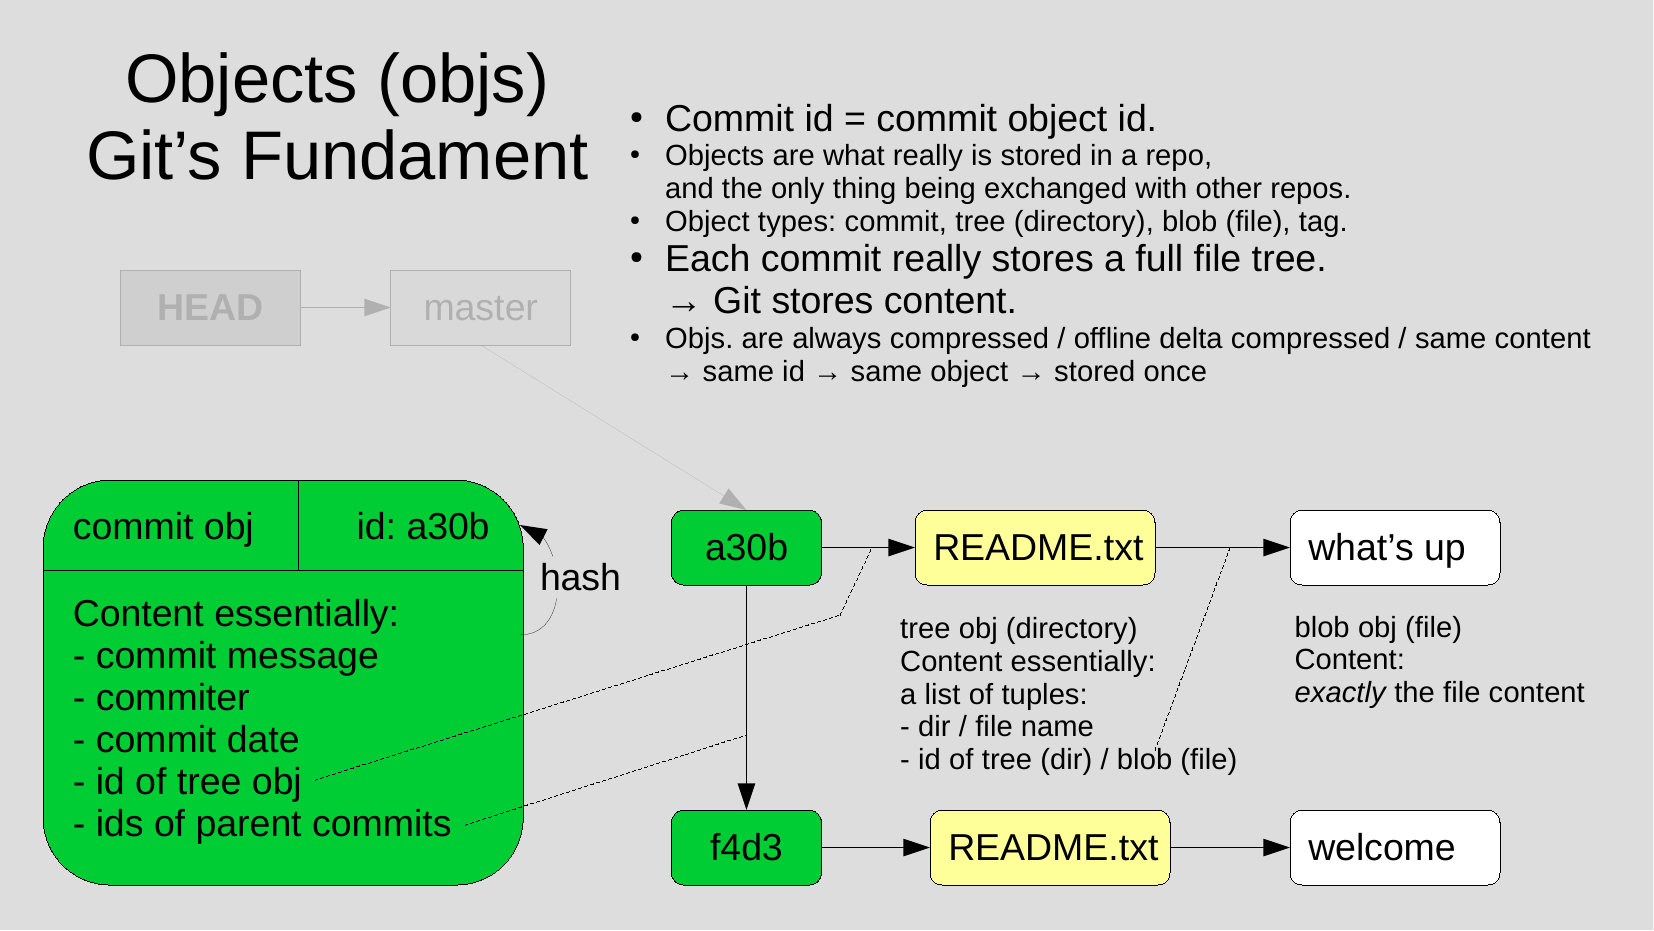

# Objects (objs) Git’s Fundament
Commit id = commit object id.
Objects are what really is stored in a repo,
and the only thing being exchanged with other repos.
Object types: commit, tree (directory), blob (file), tag.
Each commit really stores a full file tree.
→ Git stores content.
Objs. are always compressed / offline delta compressed / same content → same id → same object → stored once
HEAD
master
commit obj
id: a30b
a30b
README.txt
what’s up
hash
Content essentially:
- commit message
- commiter
- commit date
- id of tree obj
- ids of parent commits
blob obj (file)
Content:
exactly the file content
tree obj (directory)
Content essentially:
a list of tuples:
- dir / file name
- id of tree (dir) / blob (file)
f4d3
README.txt
welcome